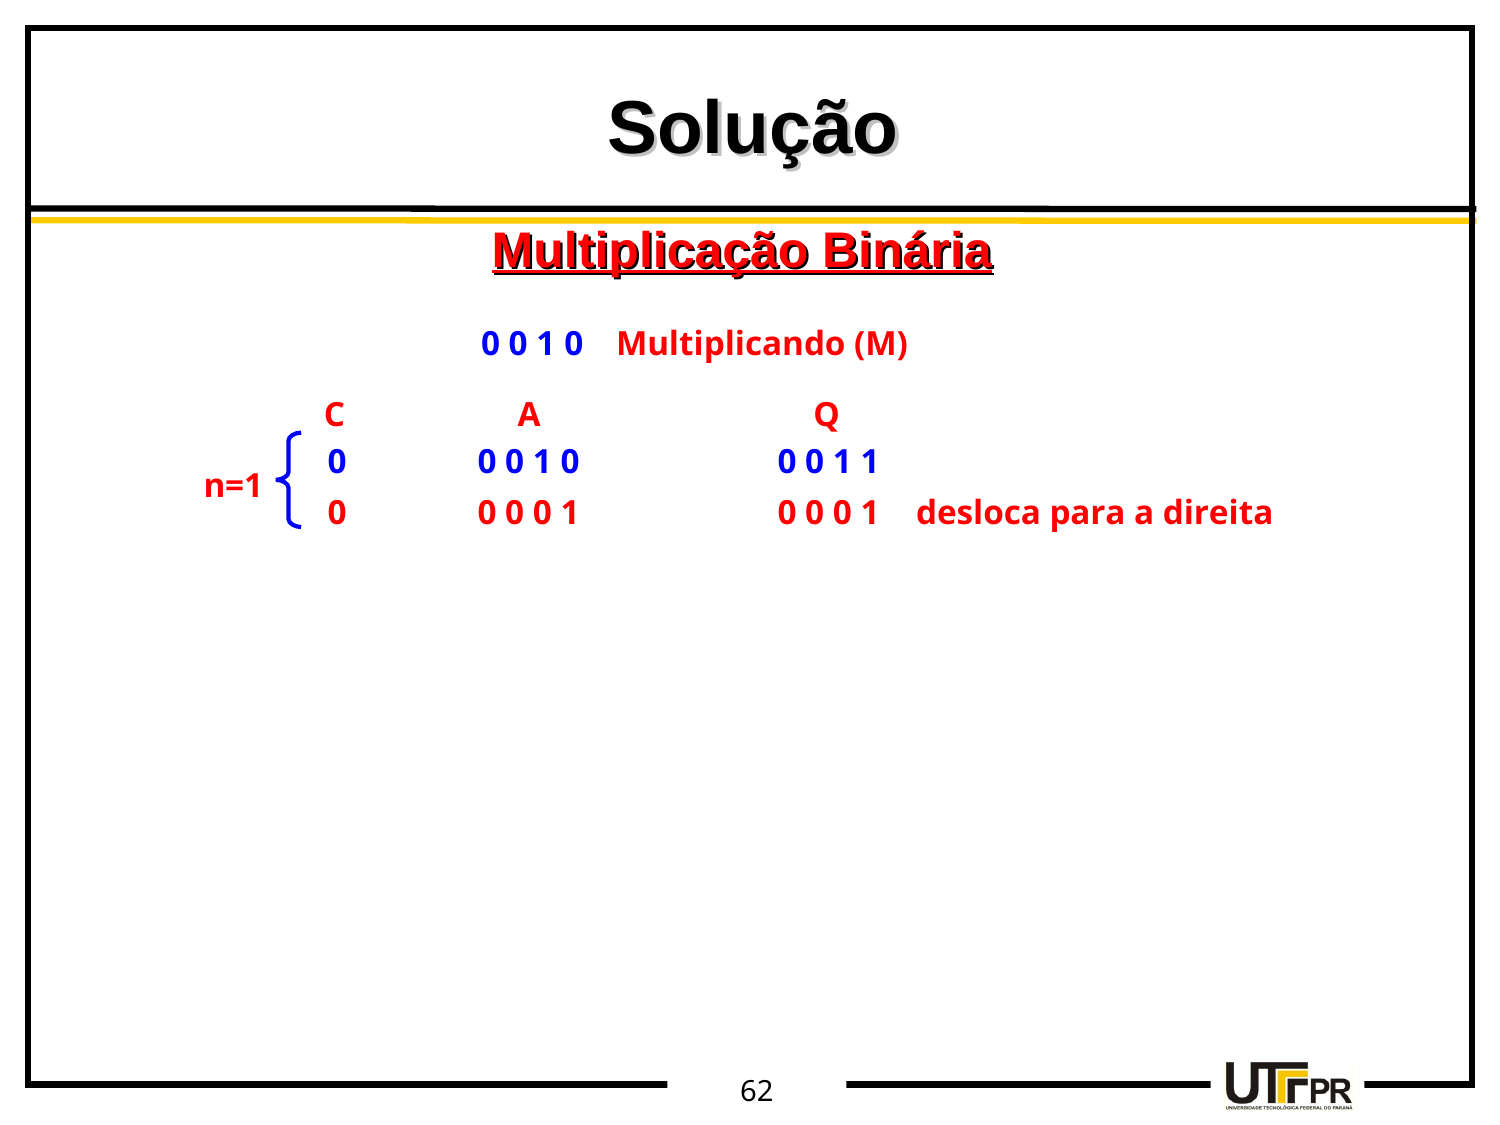

Solução
# Multiplicação Binária
0 0 1 0
Multiplicando (M)
C
A
Q
0	0 0 1 0		0 0 1 1
n=1
0	0 0 0 1		0 0 0 1
desloca para a direita